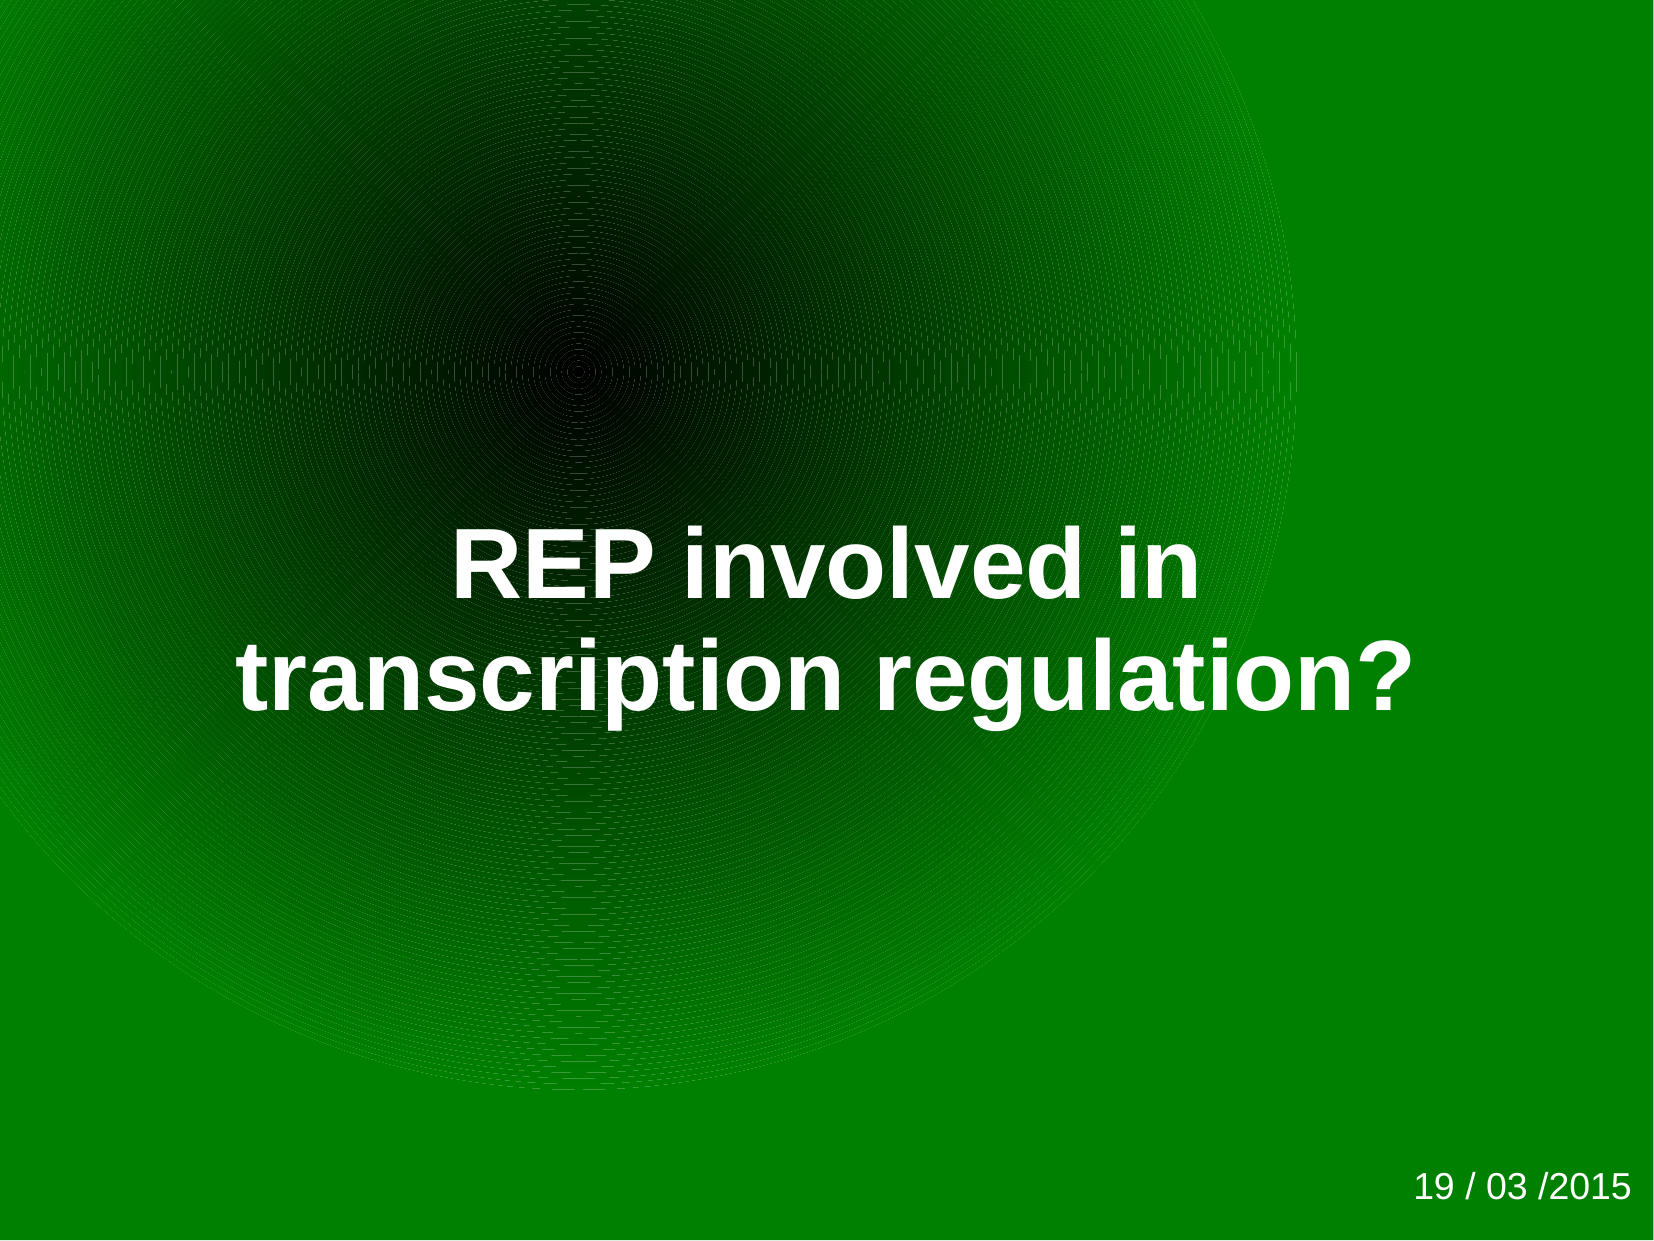

# REP involved in
transcription regulation?
19 / 03 /2015